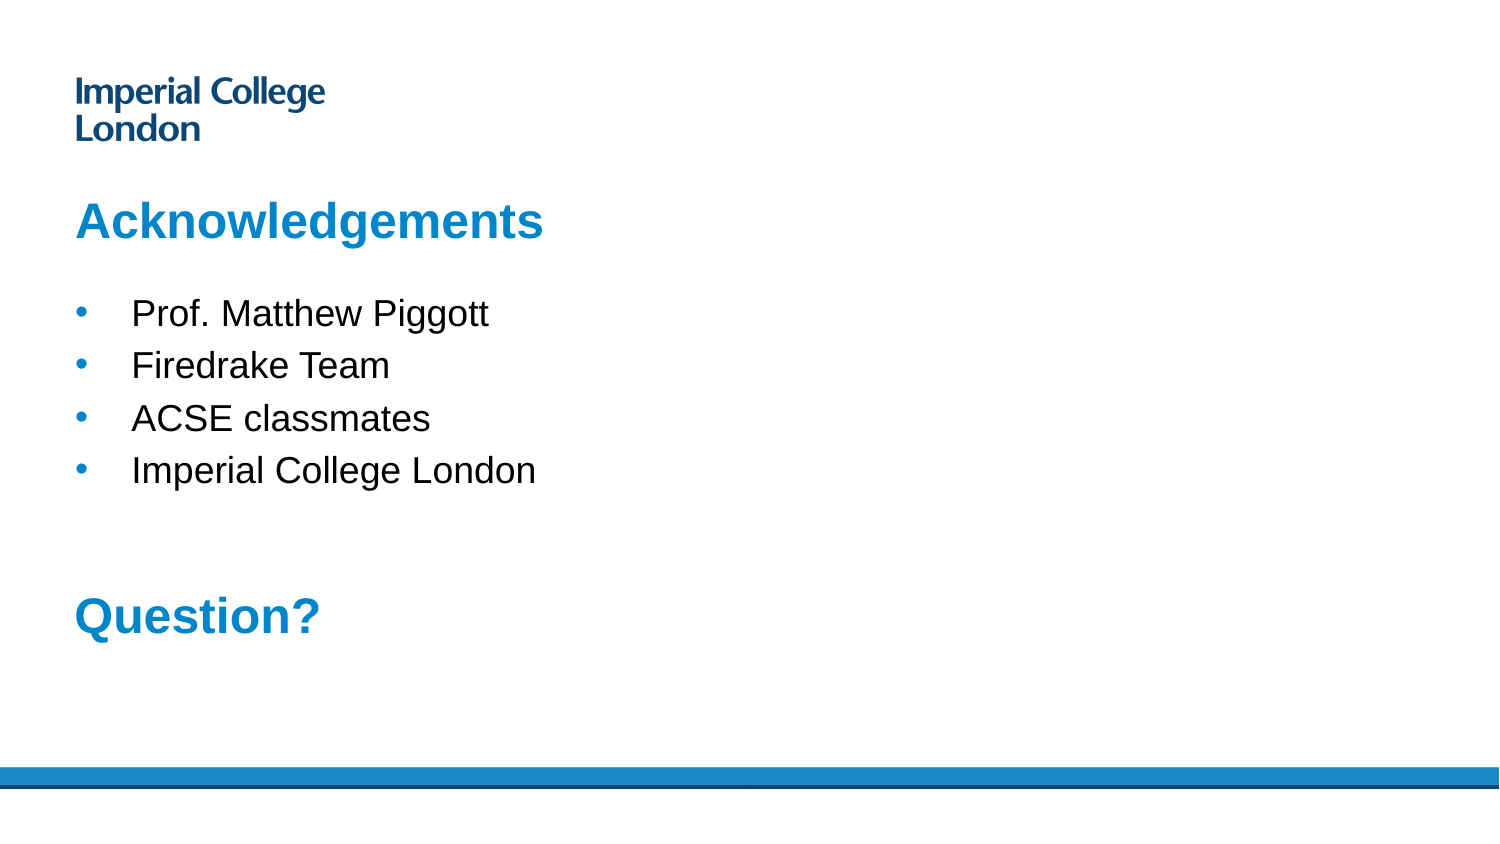

# Acknowledgements
Prof. Matthew Piggott
Firedrake Team
ACSE classmates
Imperial College London
Question?